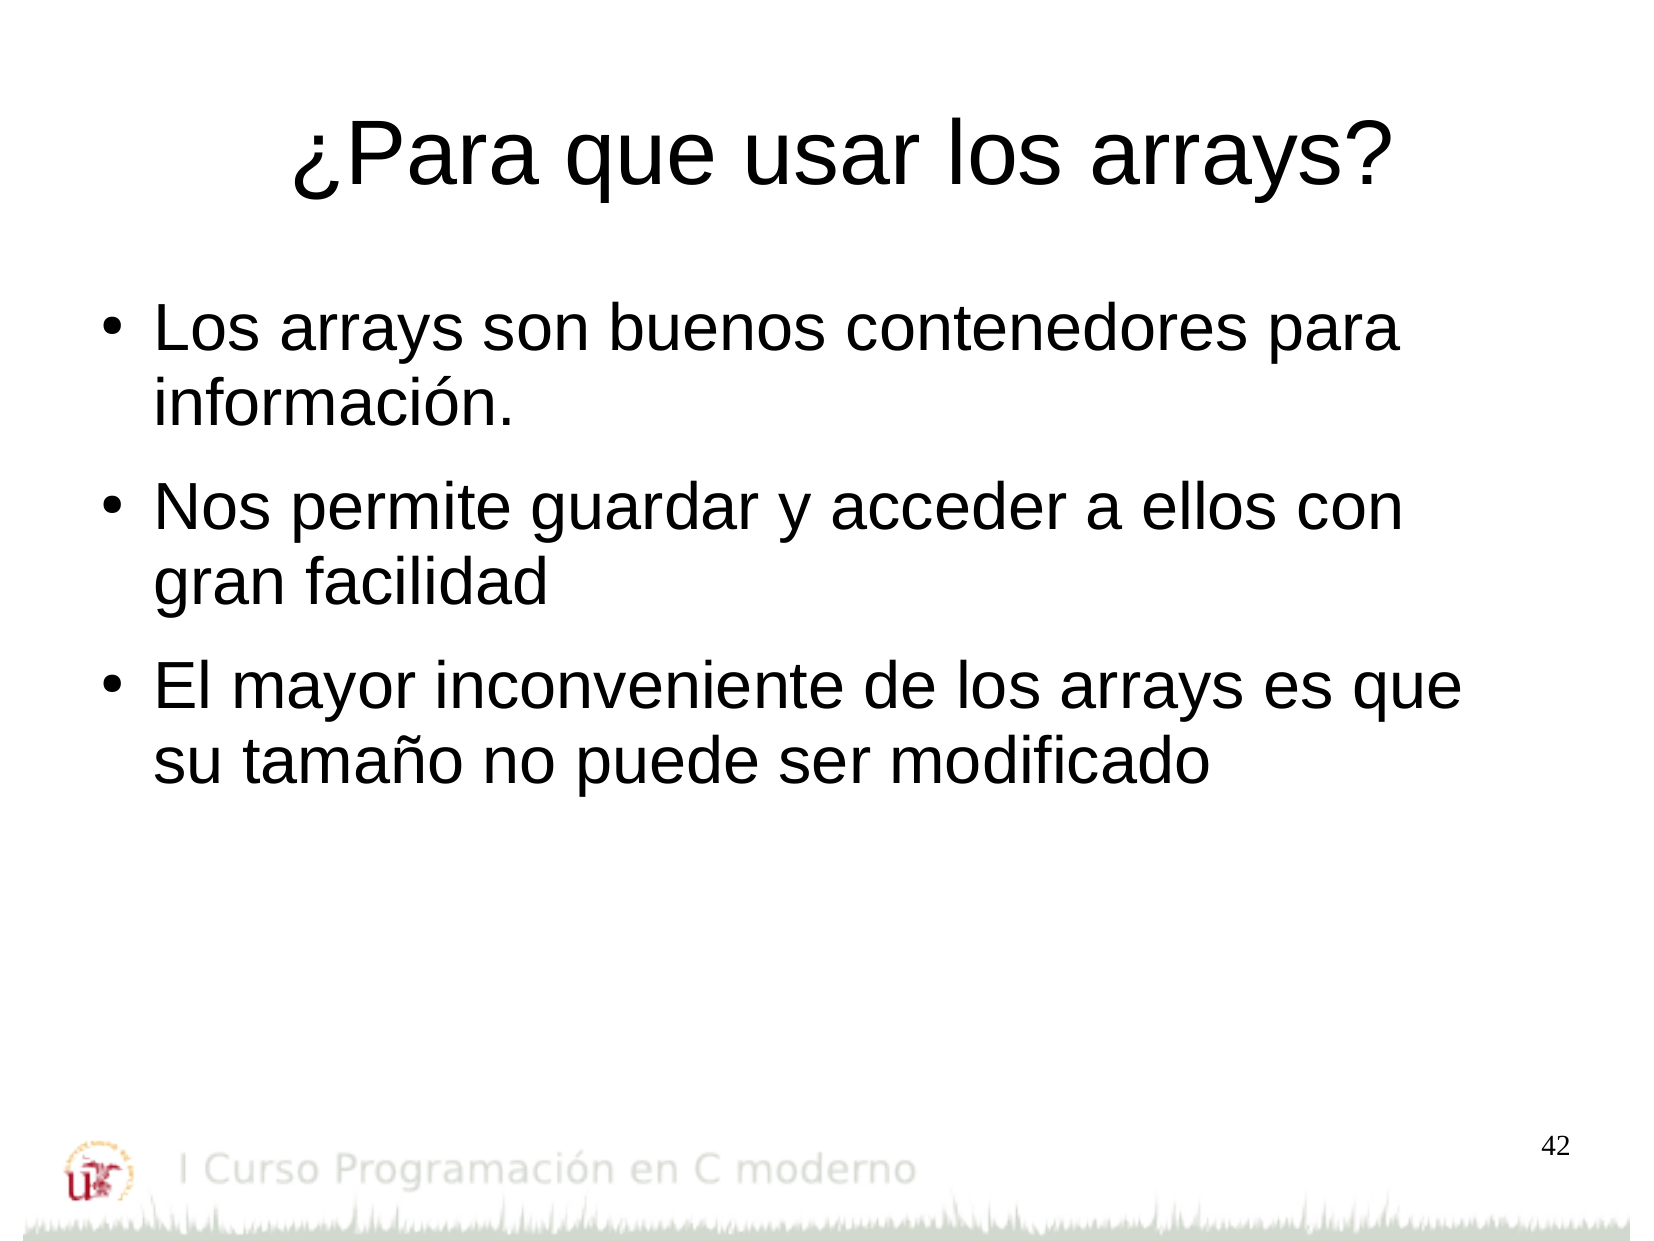

# ¿Para que usar los arrays?
Los arrays son buenos contenedores para información.
Nos permite guardar y acceder a ellos con gran facilidad
El mayor inconveniente de los arrays es que su tamaño no puede ser modificado
42